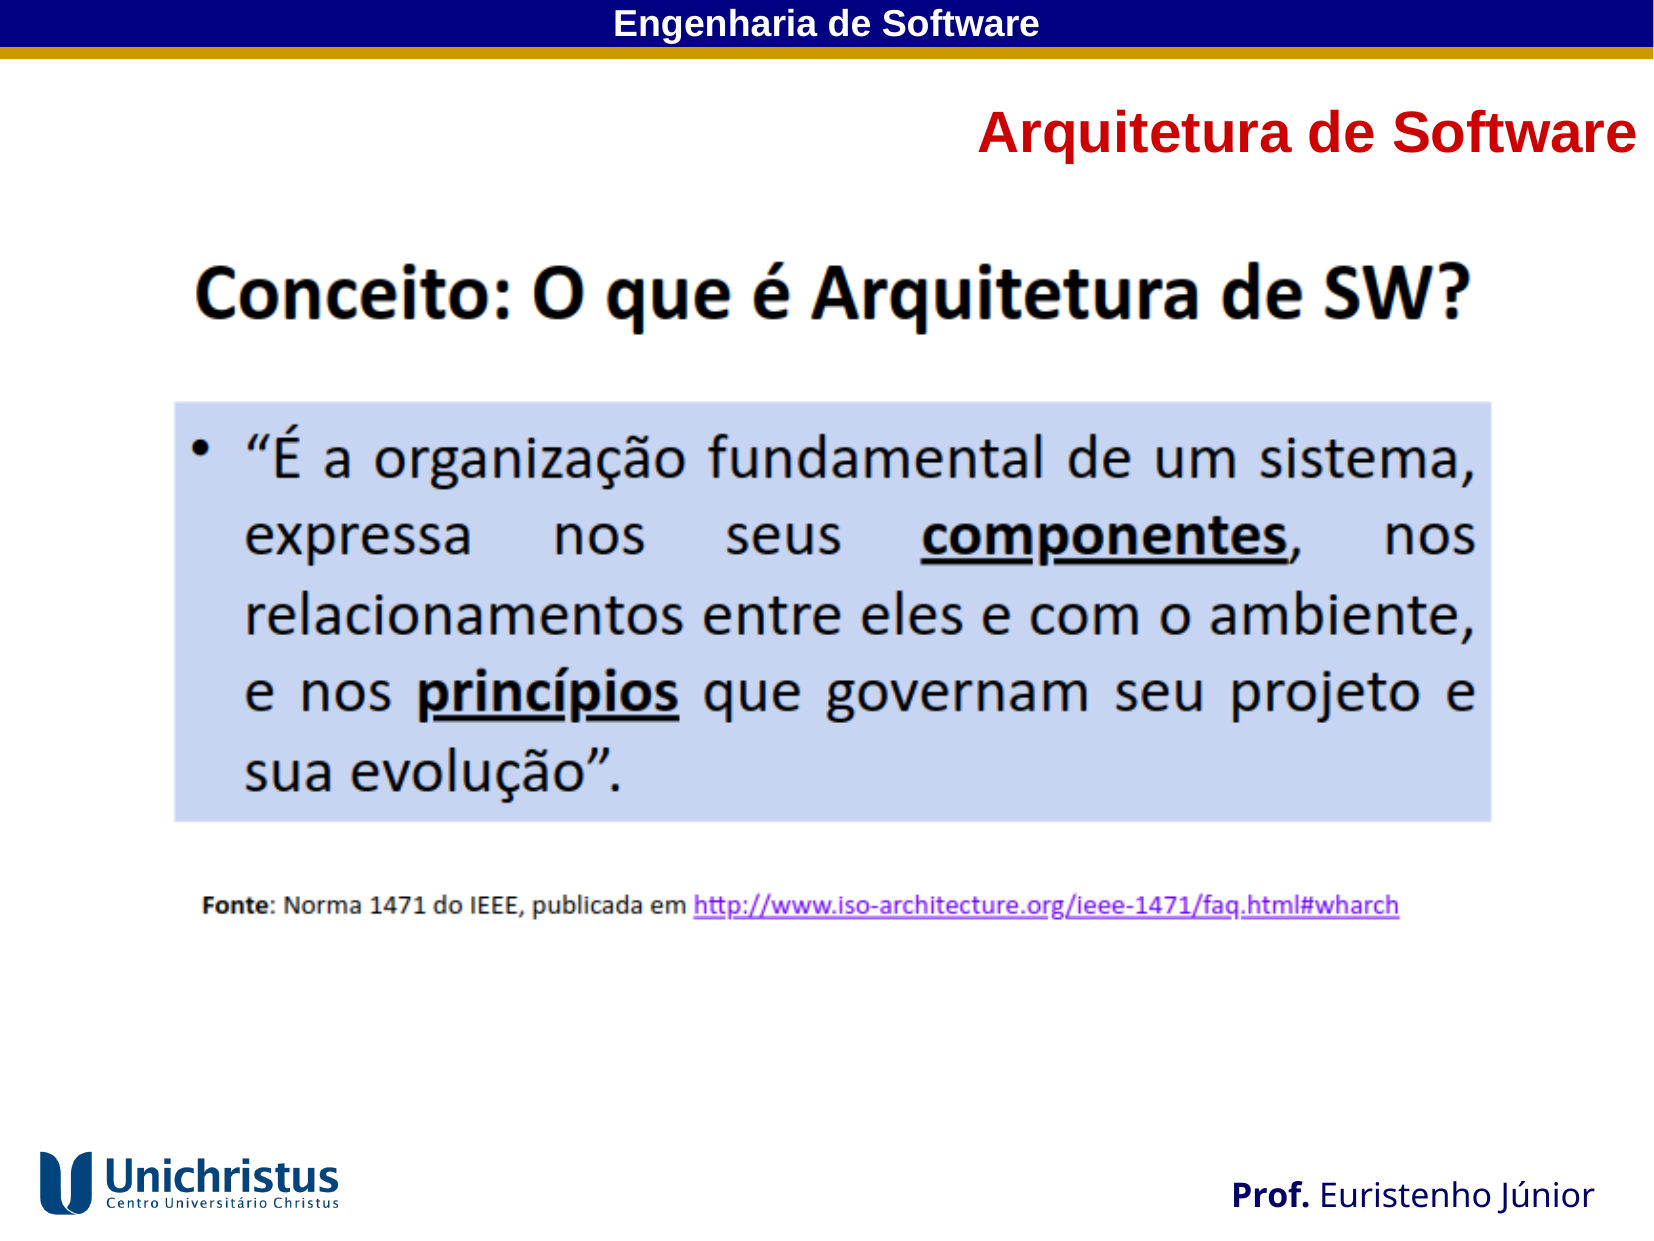

Engenharia de Software
Arquitetura de Software
Prof. Euristenho Júnior